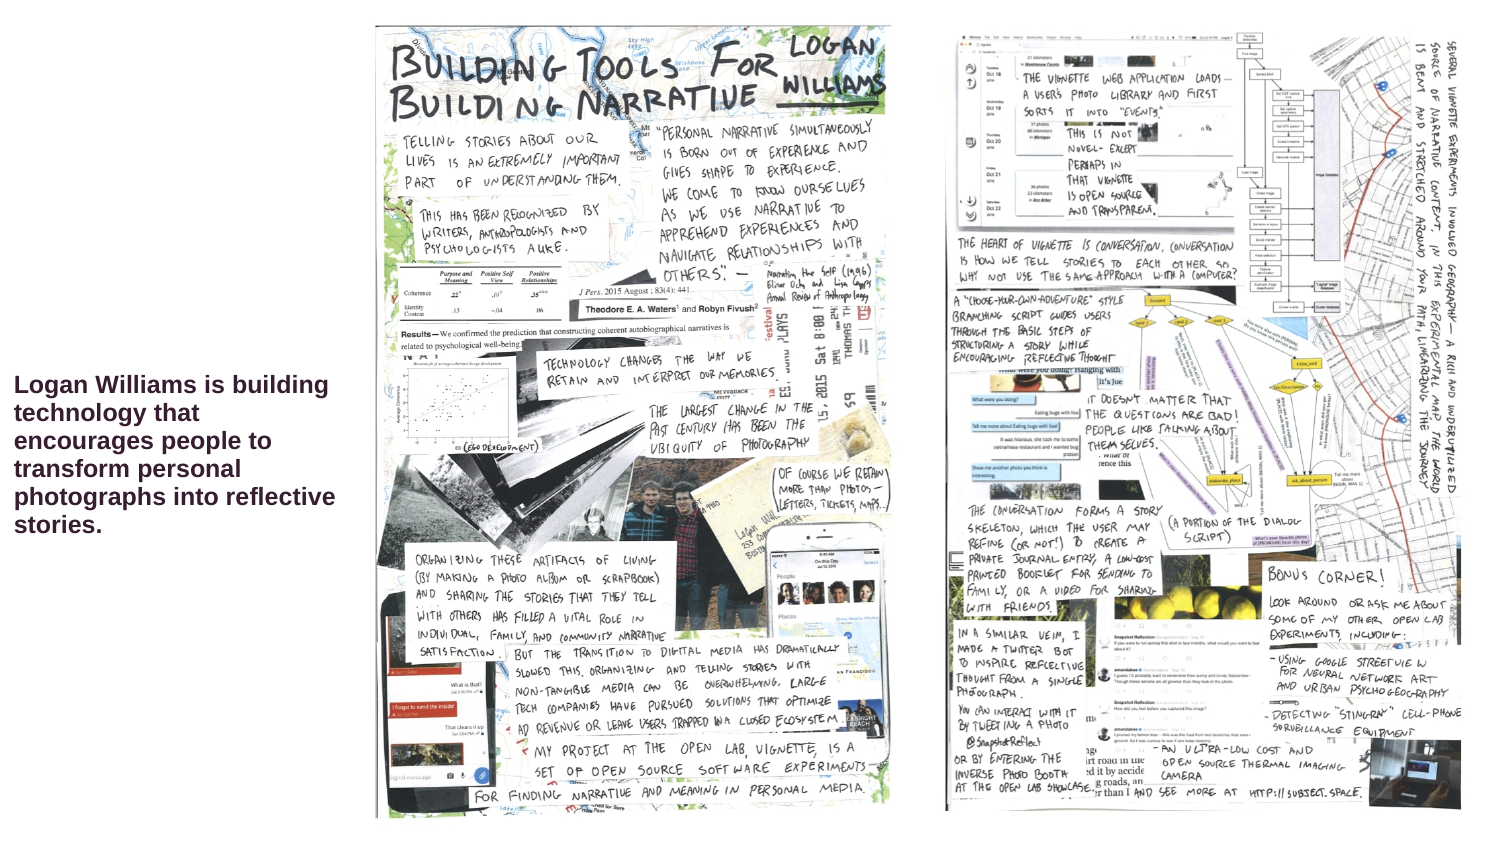

Logan Williams is building technology that encourages people to transform personal photographs into reflective stories.